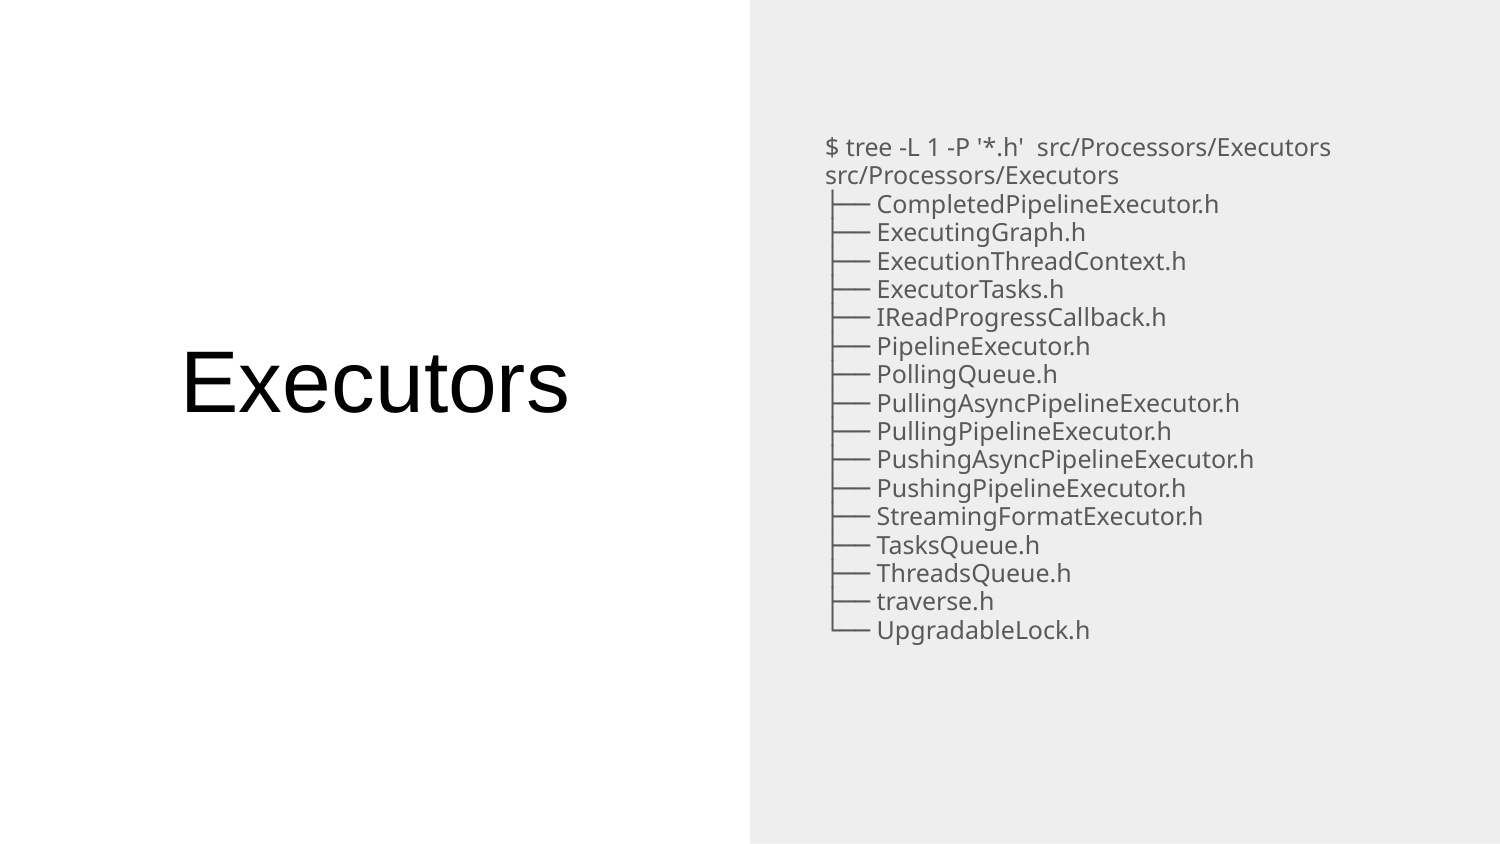

$ tree -L 1 -P '*.h' src/Processors/Executors
src/Processors/Executors
├── CompletedPipelineExecutor.h
├── ExecutingGraph.h
├── ExecutionThreadContext.h
├── ExecutorTasks.h
├── IReadProgressCallback.h
├── PipelineExecutor.h
├── PollingQueue.h
├── PullingAsyncPipelineExecutor.h
├── PullingPipelineExecutor.h
├── PushingAsyncPipelineExecutor.h
├── PushingPipelineExecutor.h
├── StreamingFormatExecutor.h
├── TasksQueue.h
├── ThreadsQueue.h
├── traverse.h
└── UpgradableLock.h
# Executors